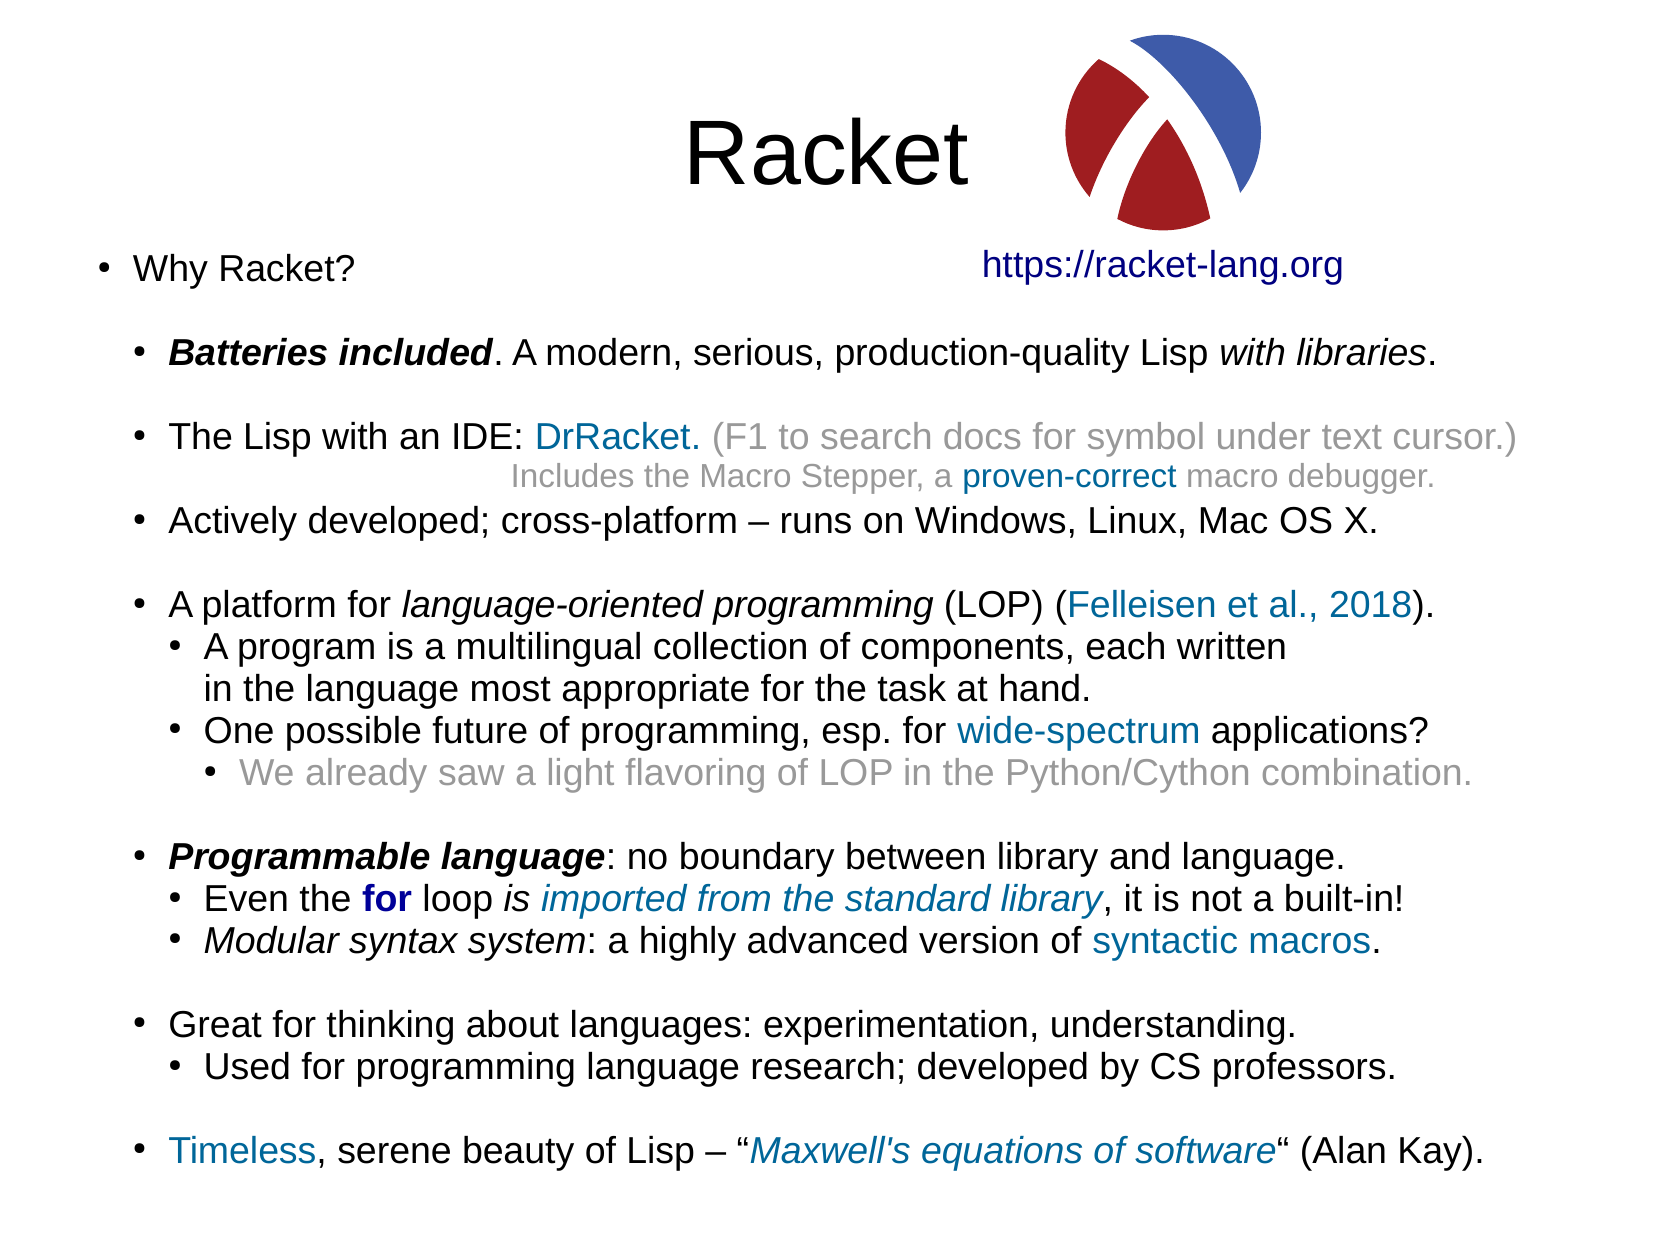

https://racket-lang.org
# Racket
Why Racket?
Batteries included. A modern, serious, production-quality Lisp with libraries.
The Lisp with an IDE: DrRacket. (F1 to search docs for symbol under text cursor.)
Actively developed; cross-platform – runs on Windows, Linux, Mac OS X.
A platform for language-oriented programming (LOP) (Felleisen et al., 2018).
A program is a multilingual collection of components, each written
in the language most appropriate for the task at hand.
One possible future of programming, esp. for wide-spectrum applications?
We already saw a light flavoring of LOP in the Python/Cython combination.
Programmable language: no boundary between library and language.
Even the for loop is imported from the standard library, it is not a built-in!
Modular syntax system: a highly advanced version of syntactic macros.
Great for thinking about languages: experimentation, understanding.
Used for programming language research; developed by CS professors.
Timeless, serene beauty of Lisp – “Maxwell's equations of software“ (Alan Kay).
Includes the Macro Stepper, a proven-correct macro debugger.